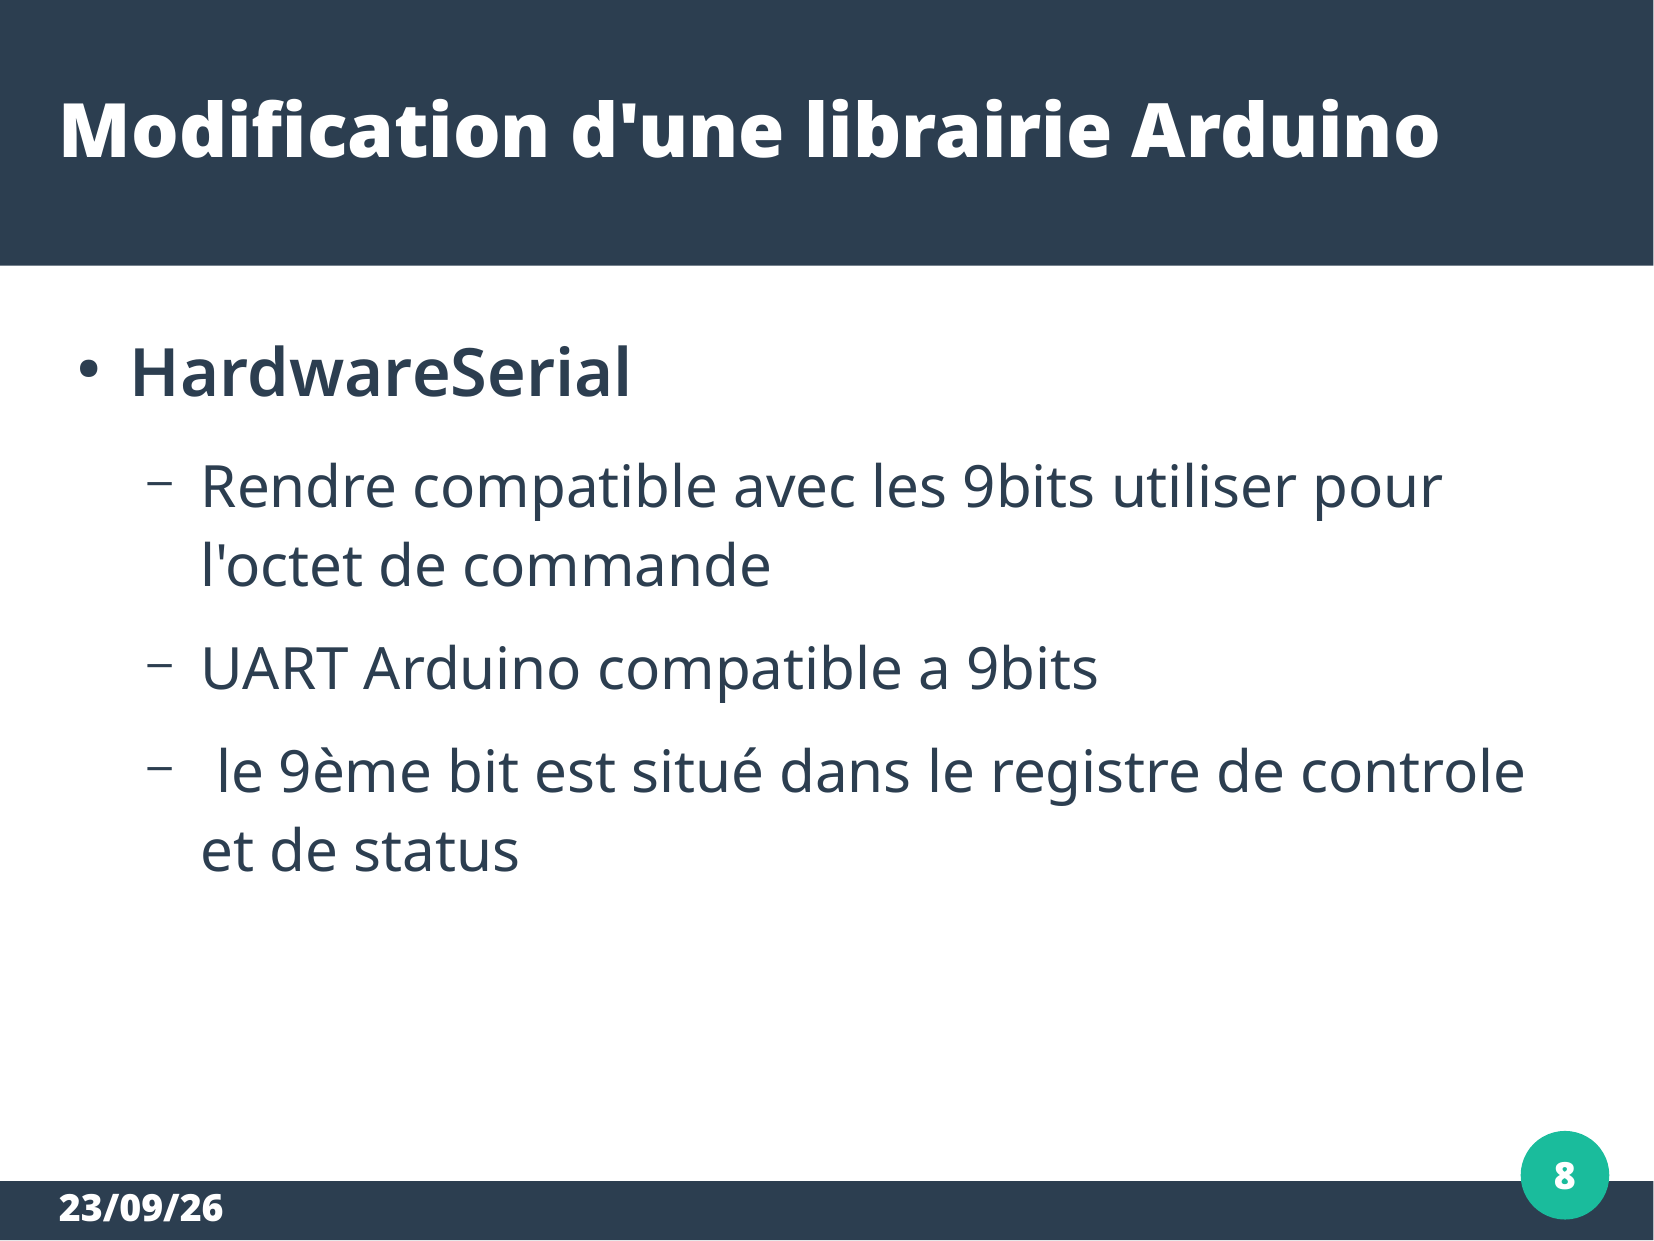

# Modification d'une librairie Arduino
HardwareSerial
Rendre compatible avec les 9bits utiliser pour l'octet de commande
UART Arduino compatible a 9bits
 le 9ème bit est situé dans le registre de controle et de status
8